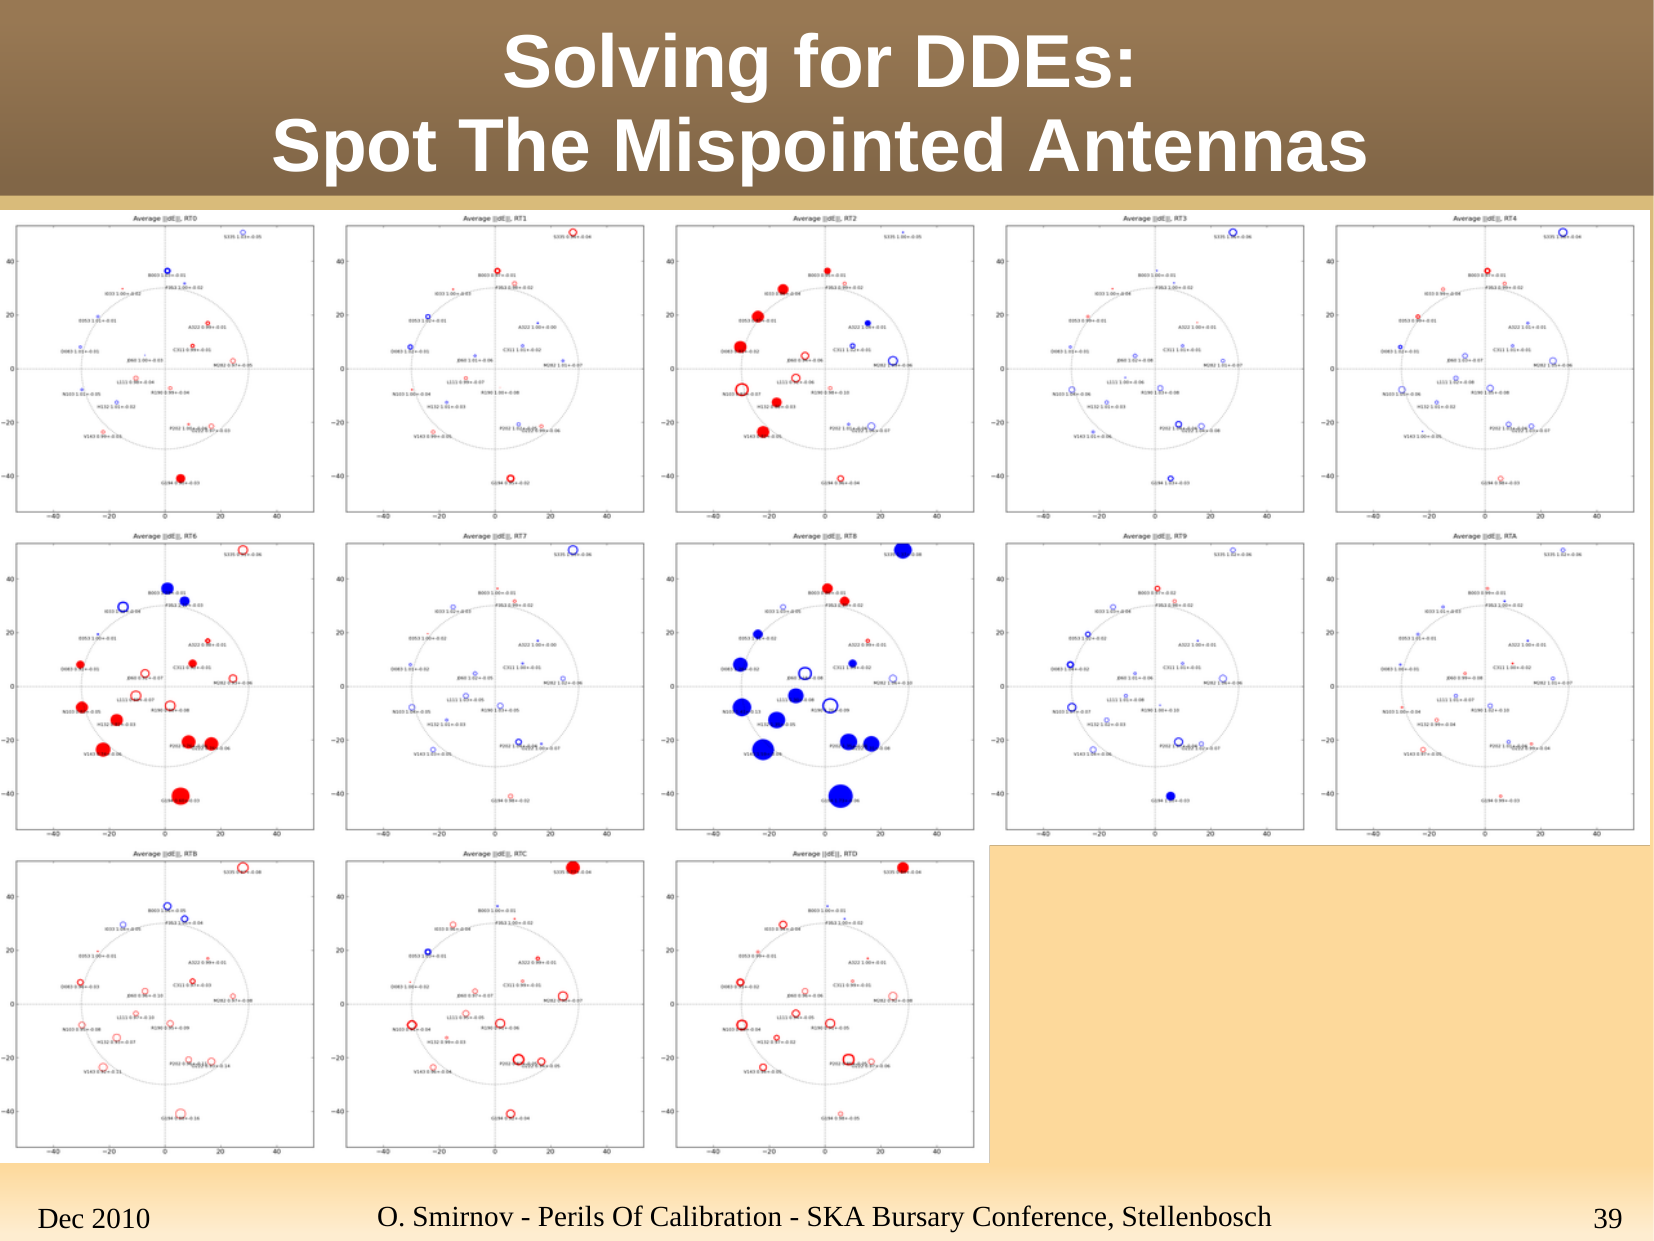

# Solving for DDEs: Spot The Mispointed Antennas
O. Smirnov - Perils Of Calibration - SKA Bursary Conference, Stellenbosch
Dec 2010
39